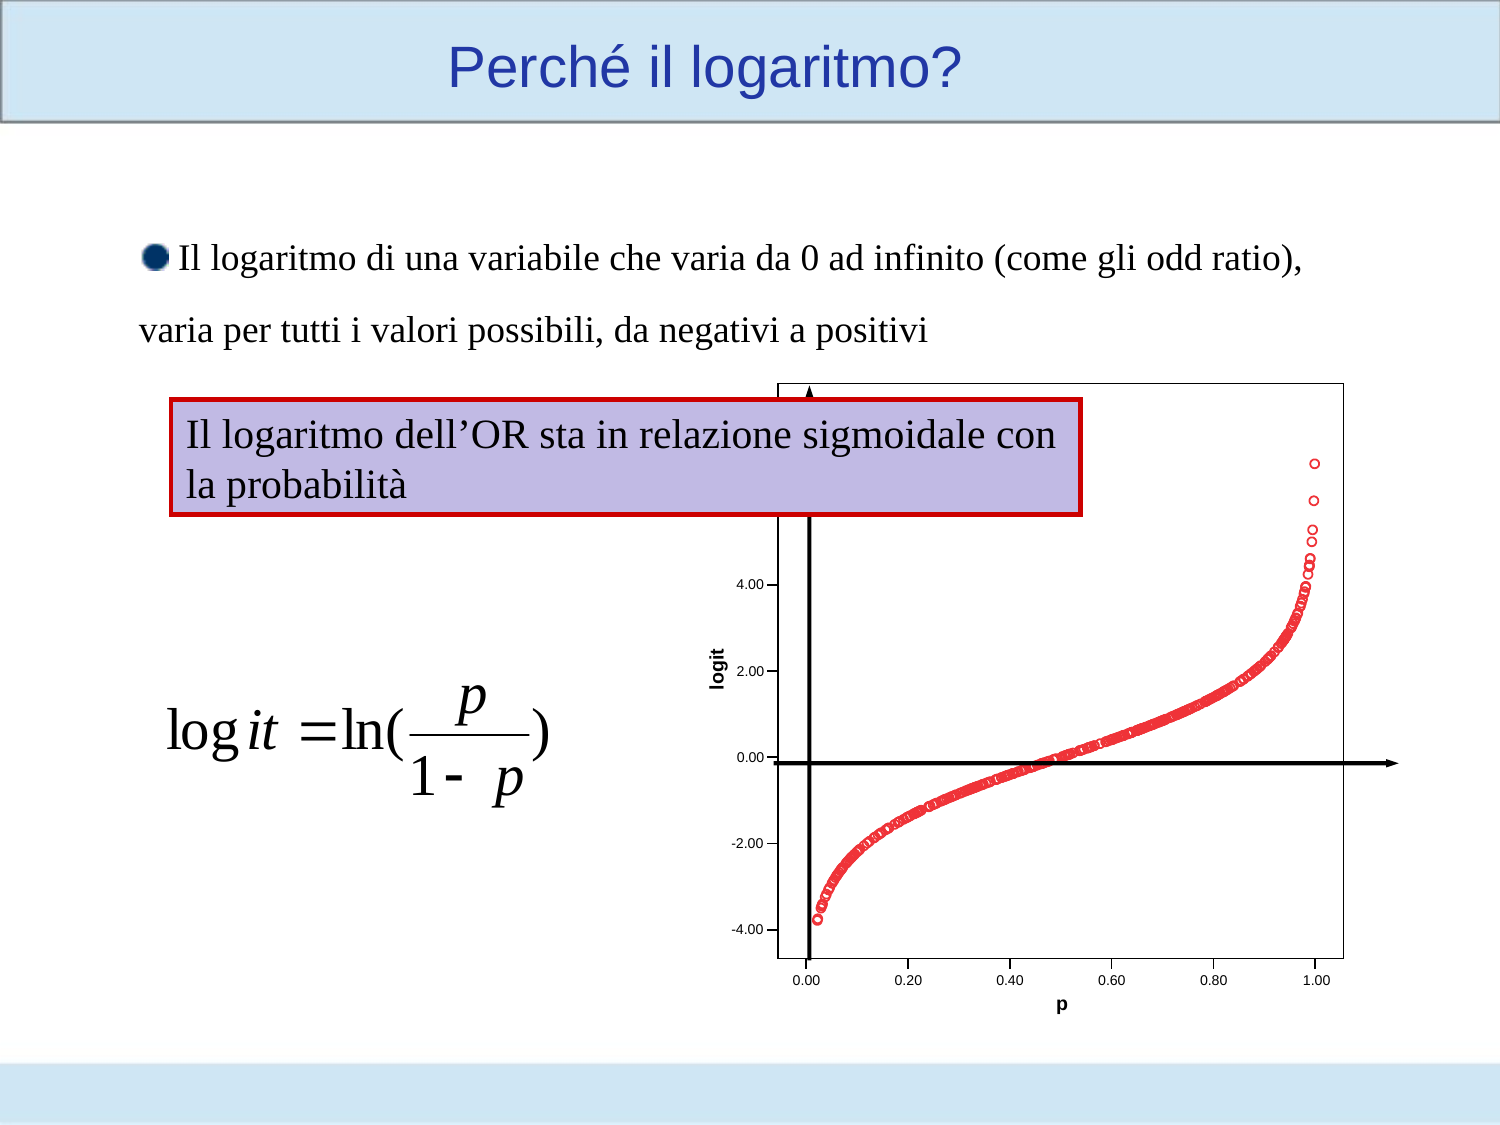

# Perché il logaritmo?
 Il logaritmo di una variabile che varia da 0 ad infinito (come gli odd ratio), varia per tutti i valori possibili, da negativi a positivi
Il logaritmo dell’OR sta in relazione sigmoidale con la probabilità